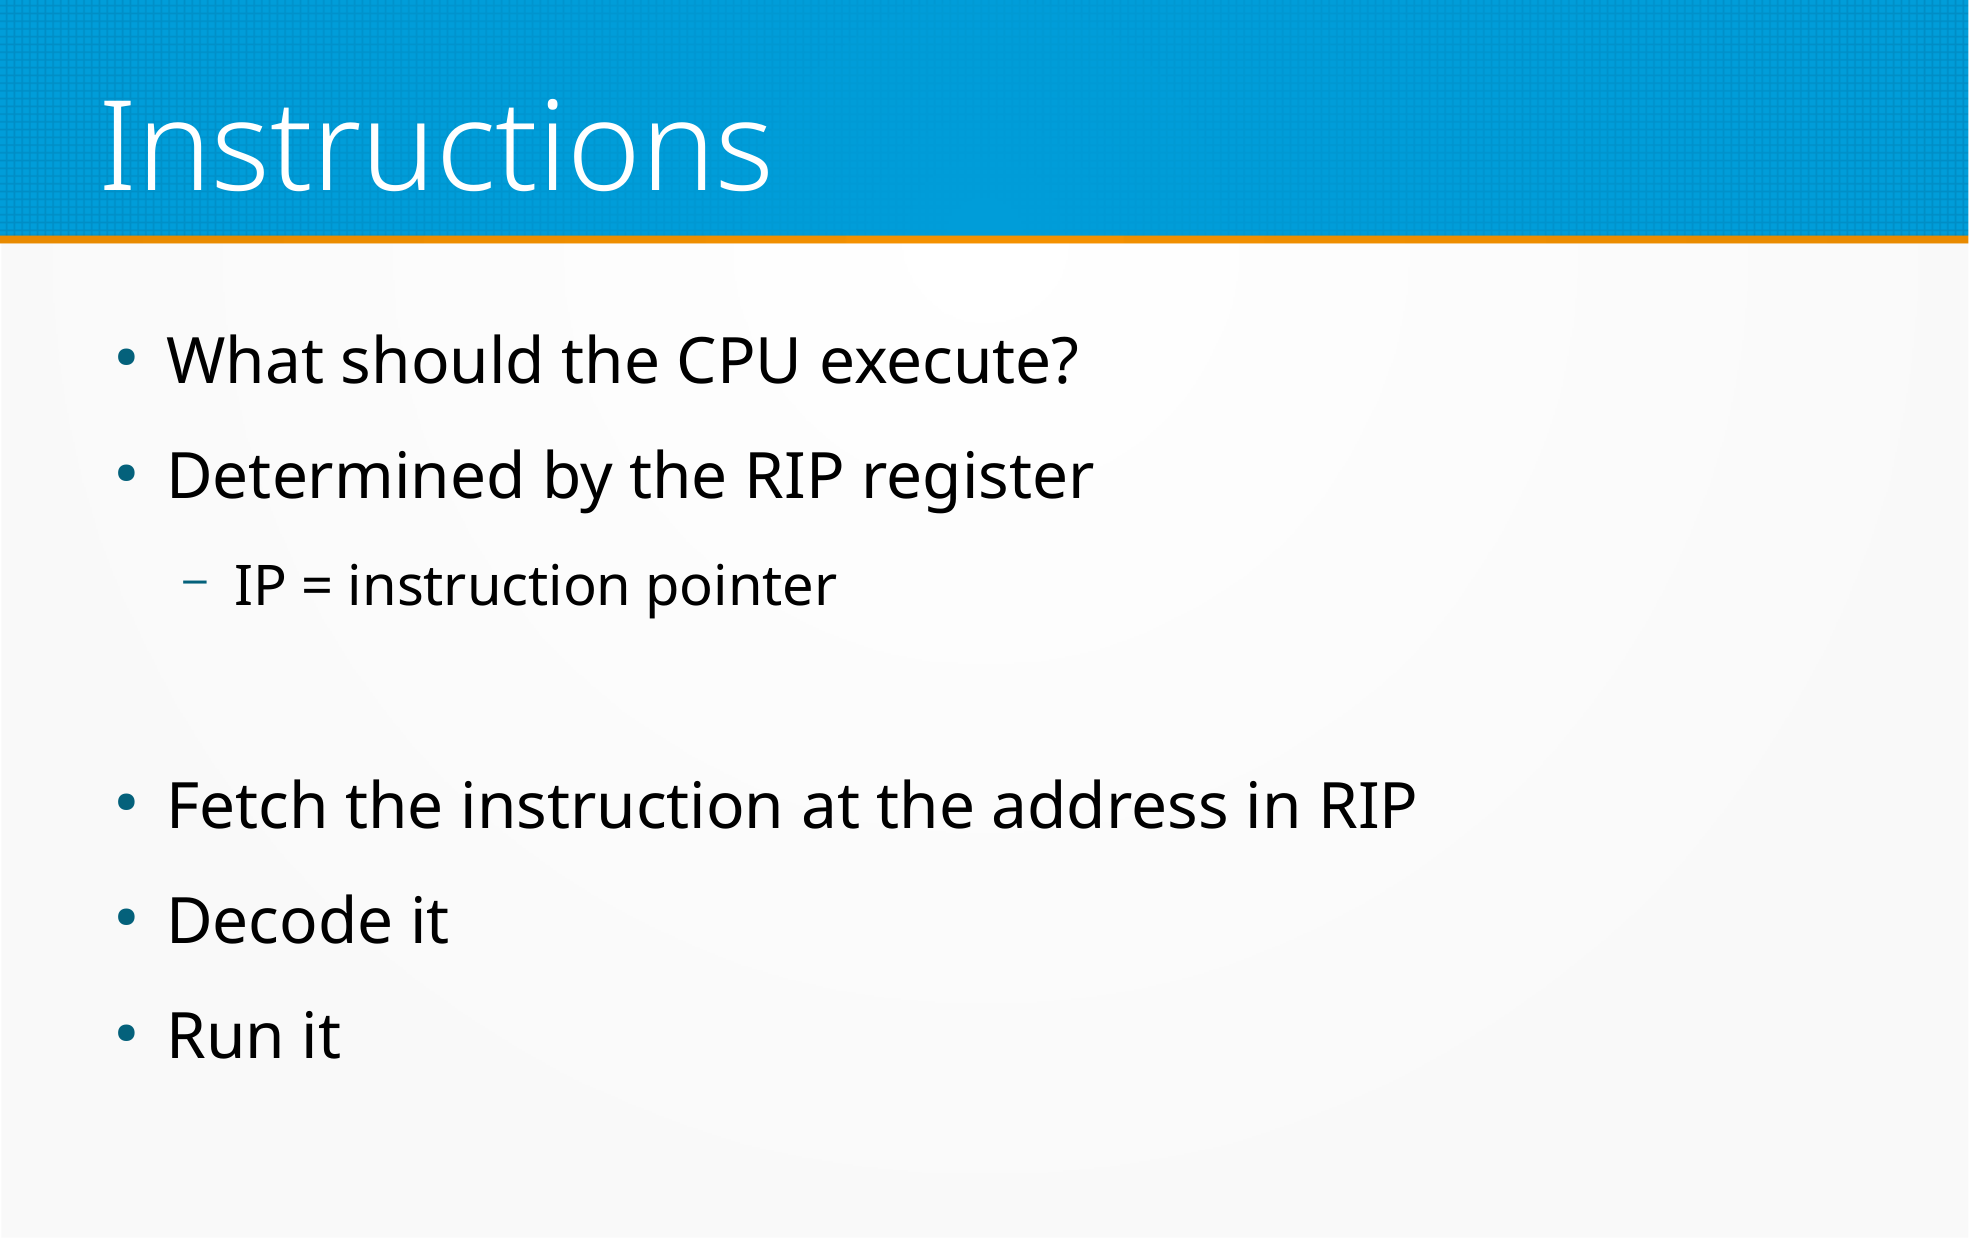

# Instructions
What should the CPU execute?
Determined by the RIP register
IP = instruction pointer
Fetch the instruction at the address in RIP
Decode it
Run it